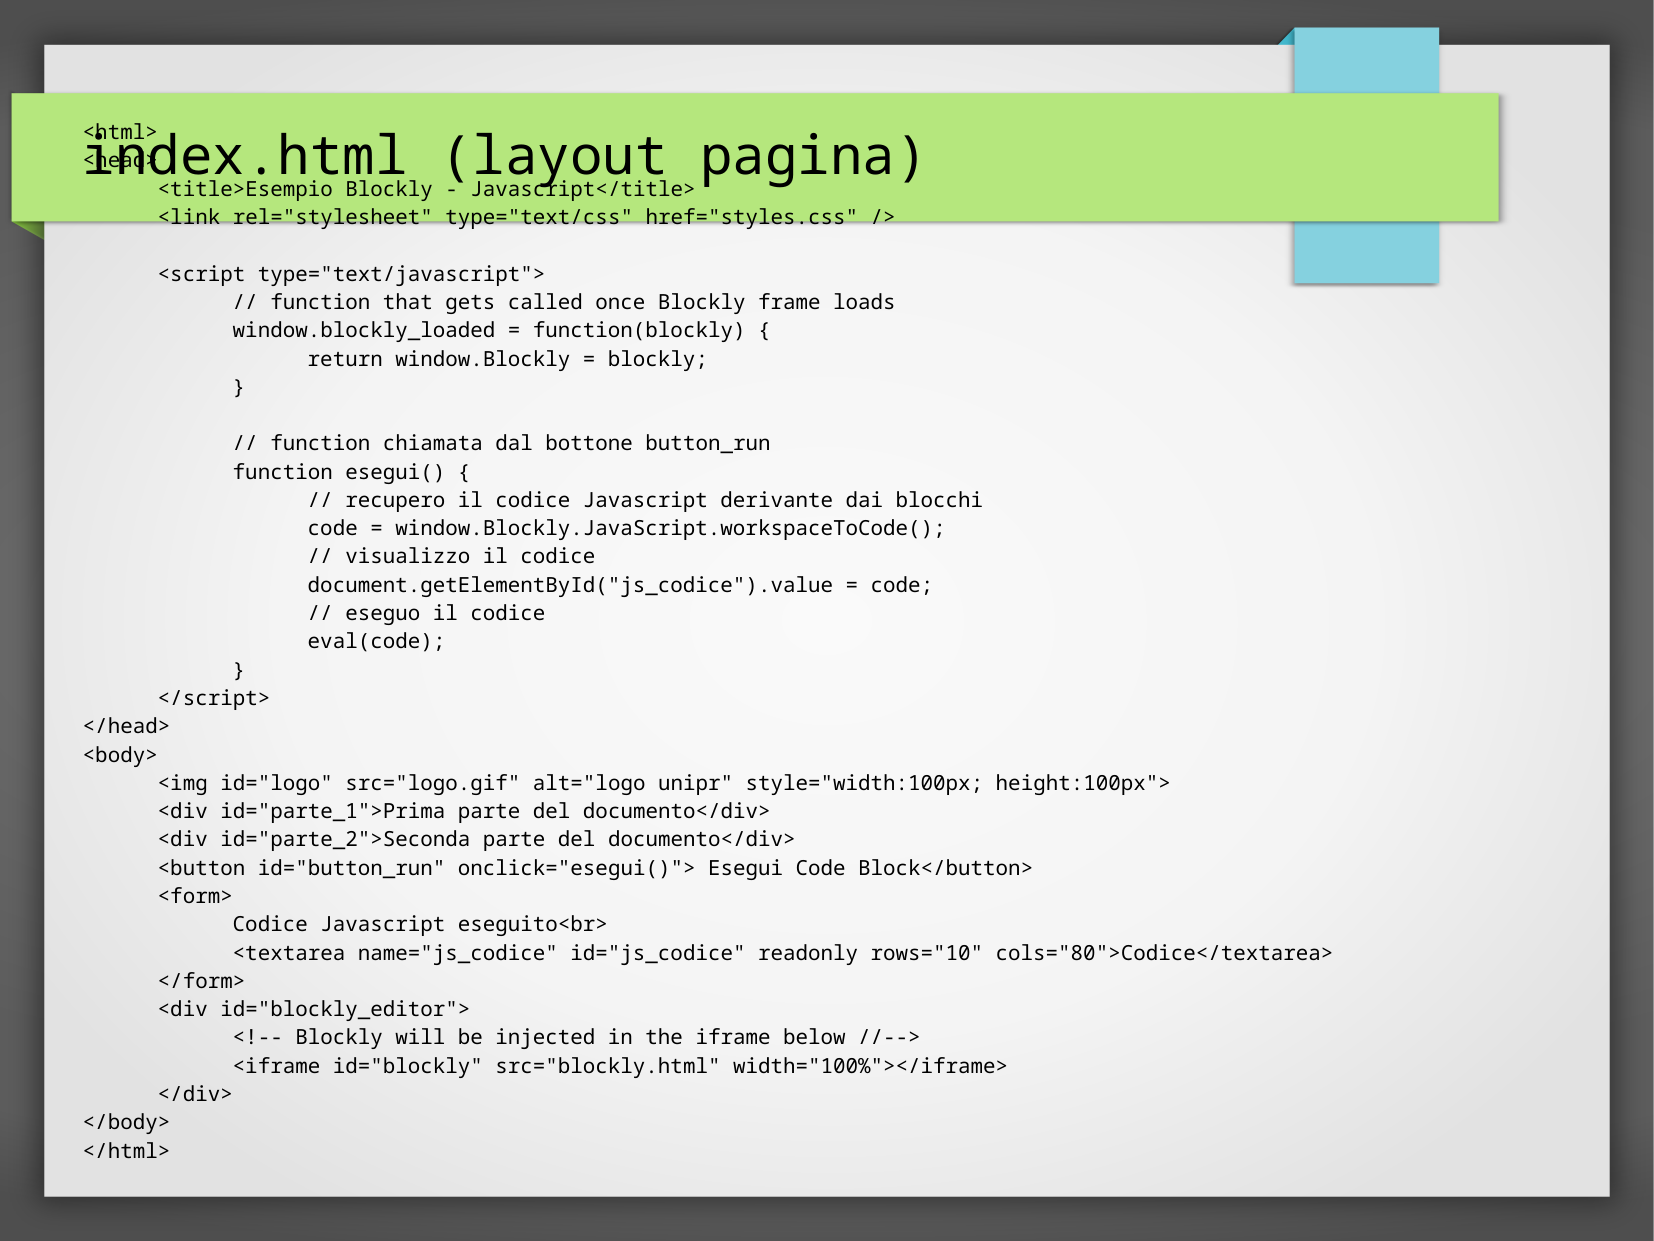

# index.html (layout pagina)
<html>
<head>
	<title>Esempio Blockly - Javascript</title>
	<link rel="stylesheet" type="text/css" href="styles.css" />
	<script type="text/javascript">
		// function that gets called once Blockly frame loads
		window.blockly_loaded = function(blockly) {
			return window.Blockly = blockly;
		}
		// function chiamata dal bottone button_run
		function esegui() {
			// recupero il codice Javascript derivante dai blocchi
			code = window.Blockly.JavaScript.workspaceToCode();
			// visualizzo il codice
			document.getElementById("js_codice").value = code;
			// eseguo il codice
			eval(code);
		}
	</script>
</head>
<body>
	<img id="logo" src="logo.gif" alt="logo unipr" style="width:100px; height:100px">
	<div id="parte_1">Prima parte del documento</div>
	<div id="parte_2">Seconda parte del documento</div>
	<button id="button_run" onclick="esegui()"> Esegui Code Block</button>
	<form>
		Codice Javascript eseguito<br>
		<textarea name="js_codice" id="js_codice" readonly rows="10" cols="80">Codice</textarea>
	</form>
	<div id="blockly_editor">
		<!-- Blockly will be injected in the iframe below //-->
		<iframe id="blockly" src="blockly.html" width="100%"></iframe>
	</div>
</body>
</html>